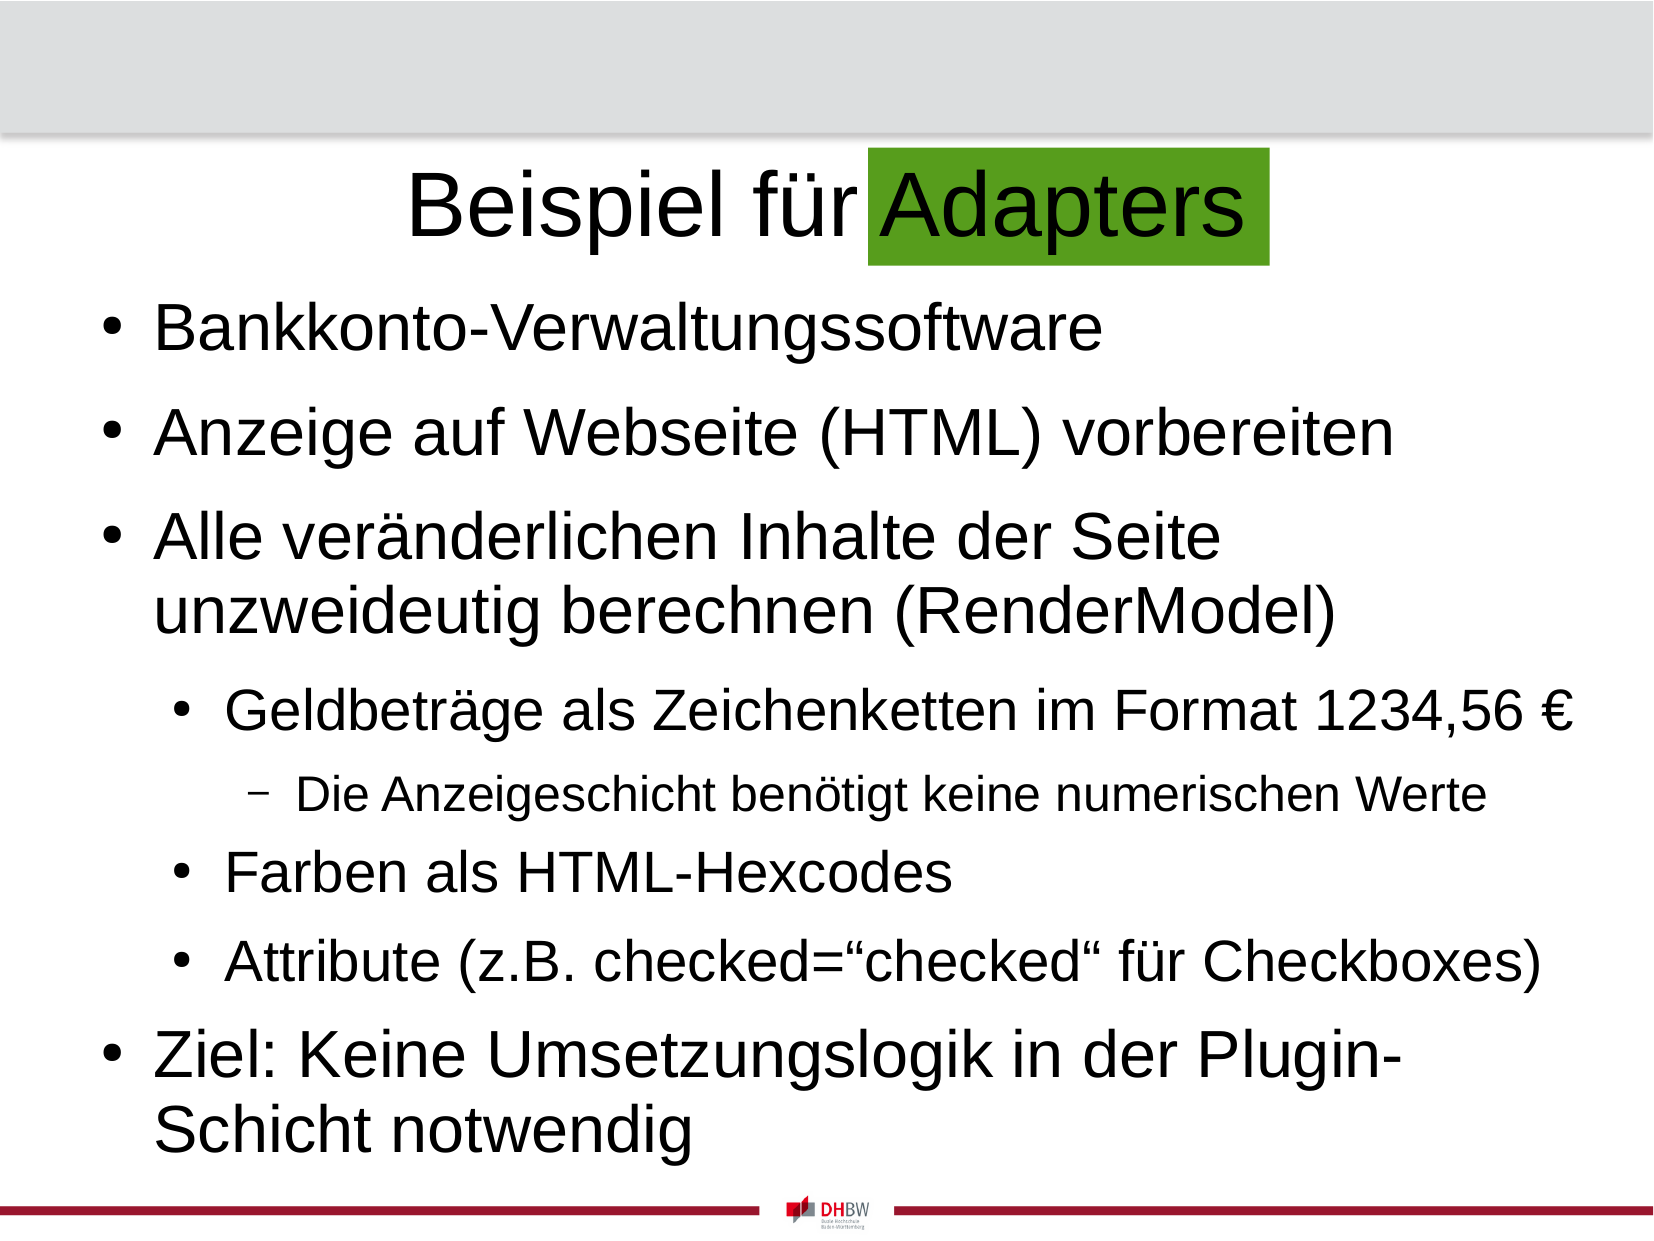

# Beispiel für Adapters
Bankkonto-Verwaltungssoftware
Anzeige auf Webseite (HTML) vorbereiten
Alle veränderlichen Inhalte der Seite unzweideutig berechnen (RenderModel)
Geldbeträge als Zeichenketten im Format 1234,56 €
Die Anzeigeschicht benötigt keine numerischen Werte
Farben als HTML-Hexcodes
Attribute (z.B. checked=“checked“ für Checkboxes)
Ziel: Keine Umsetzungslogik in der Plugin-Schicht notwendig